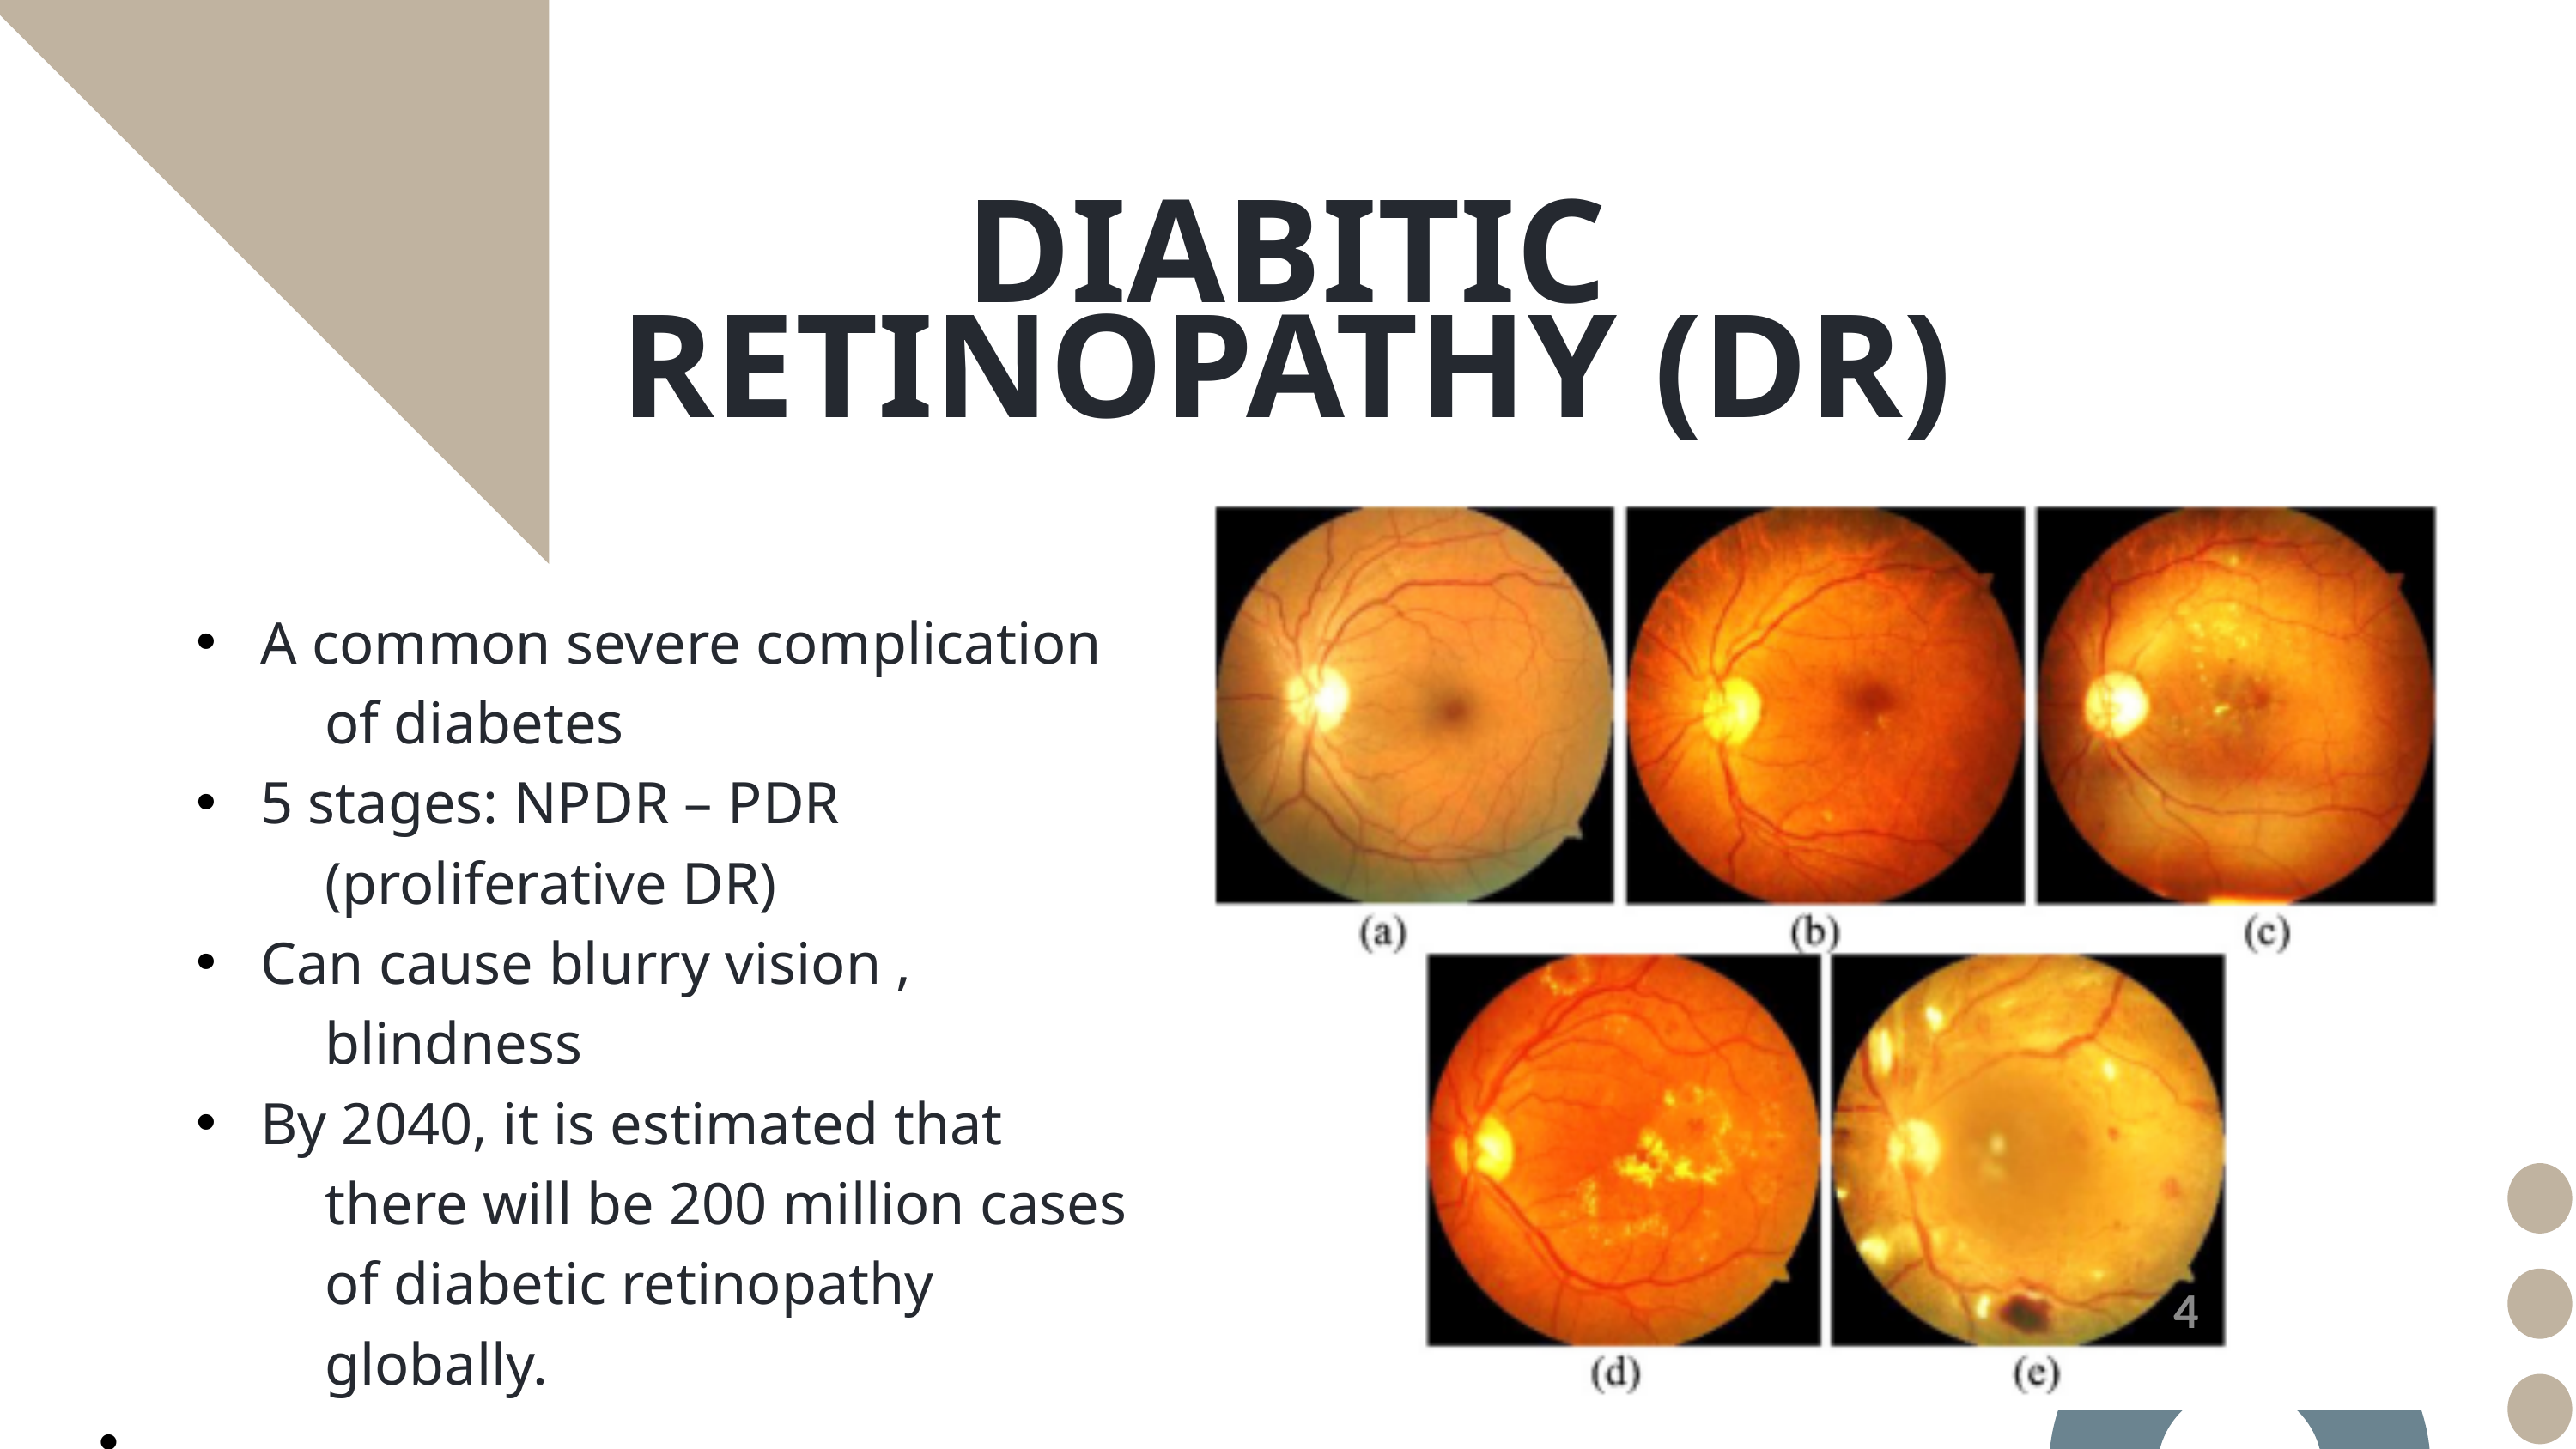

DIABITIC RETINOPATHY (DR)
A common severe complication of diabetes
5 stages: NPDR – PDR (proliferative DR)
Can cause blurry vision , blindness
By 2040, it is estimated that there will be 200 million cases of diabetic retinopathy globally.